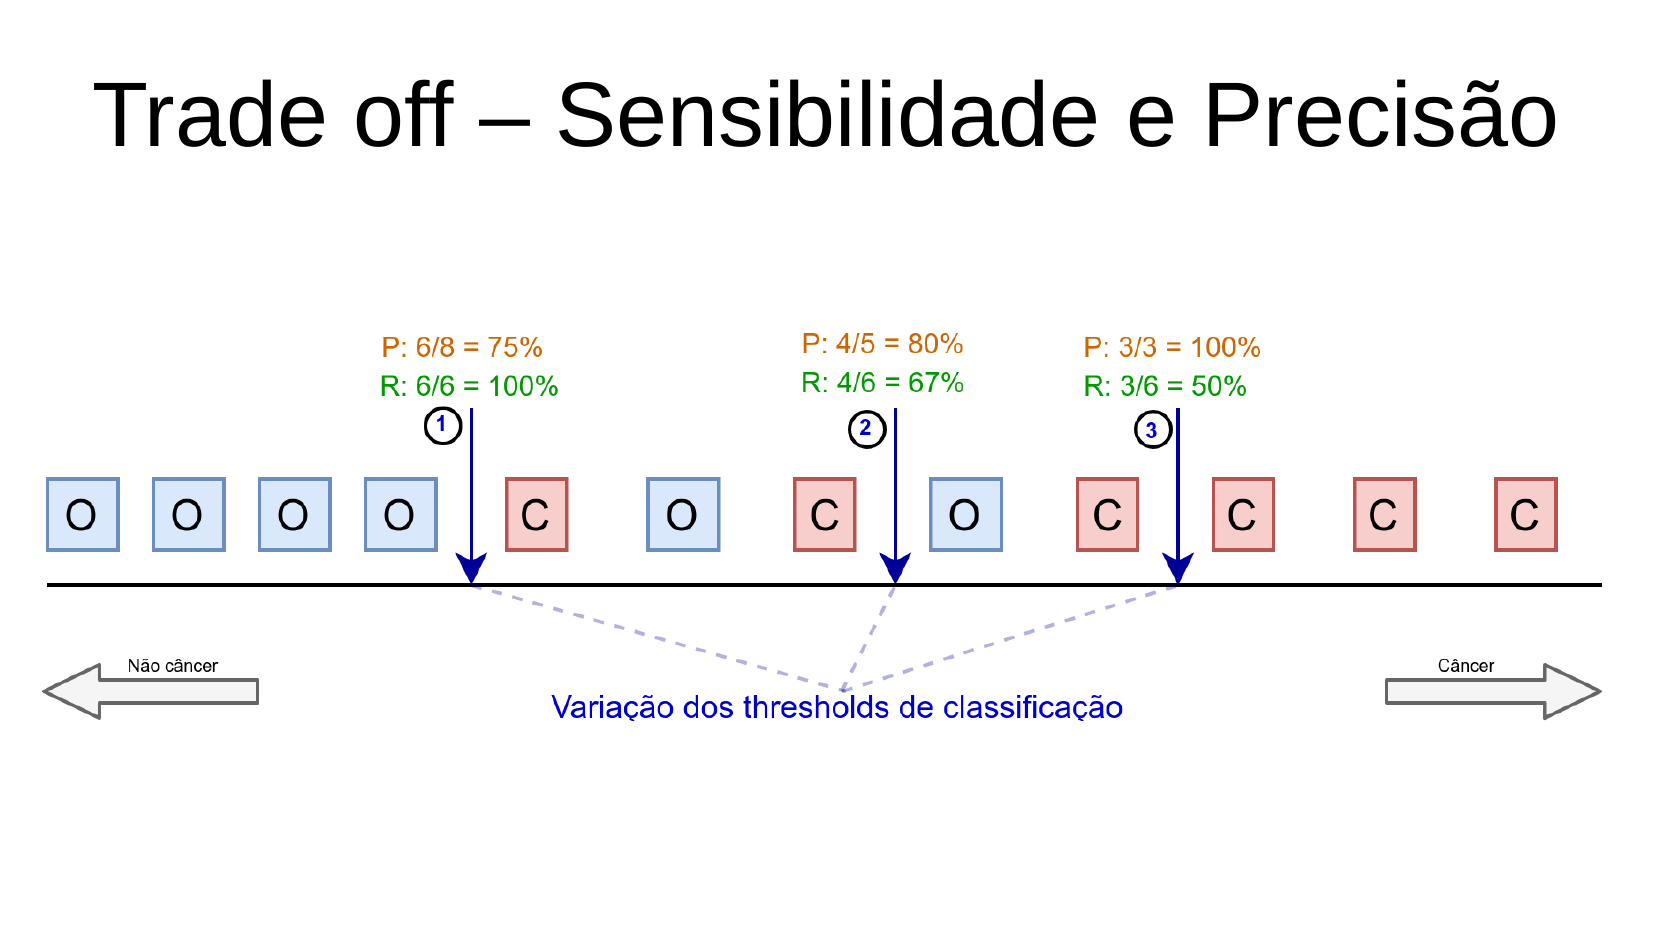

# Trade off – Sensibilidade e Precisão